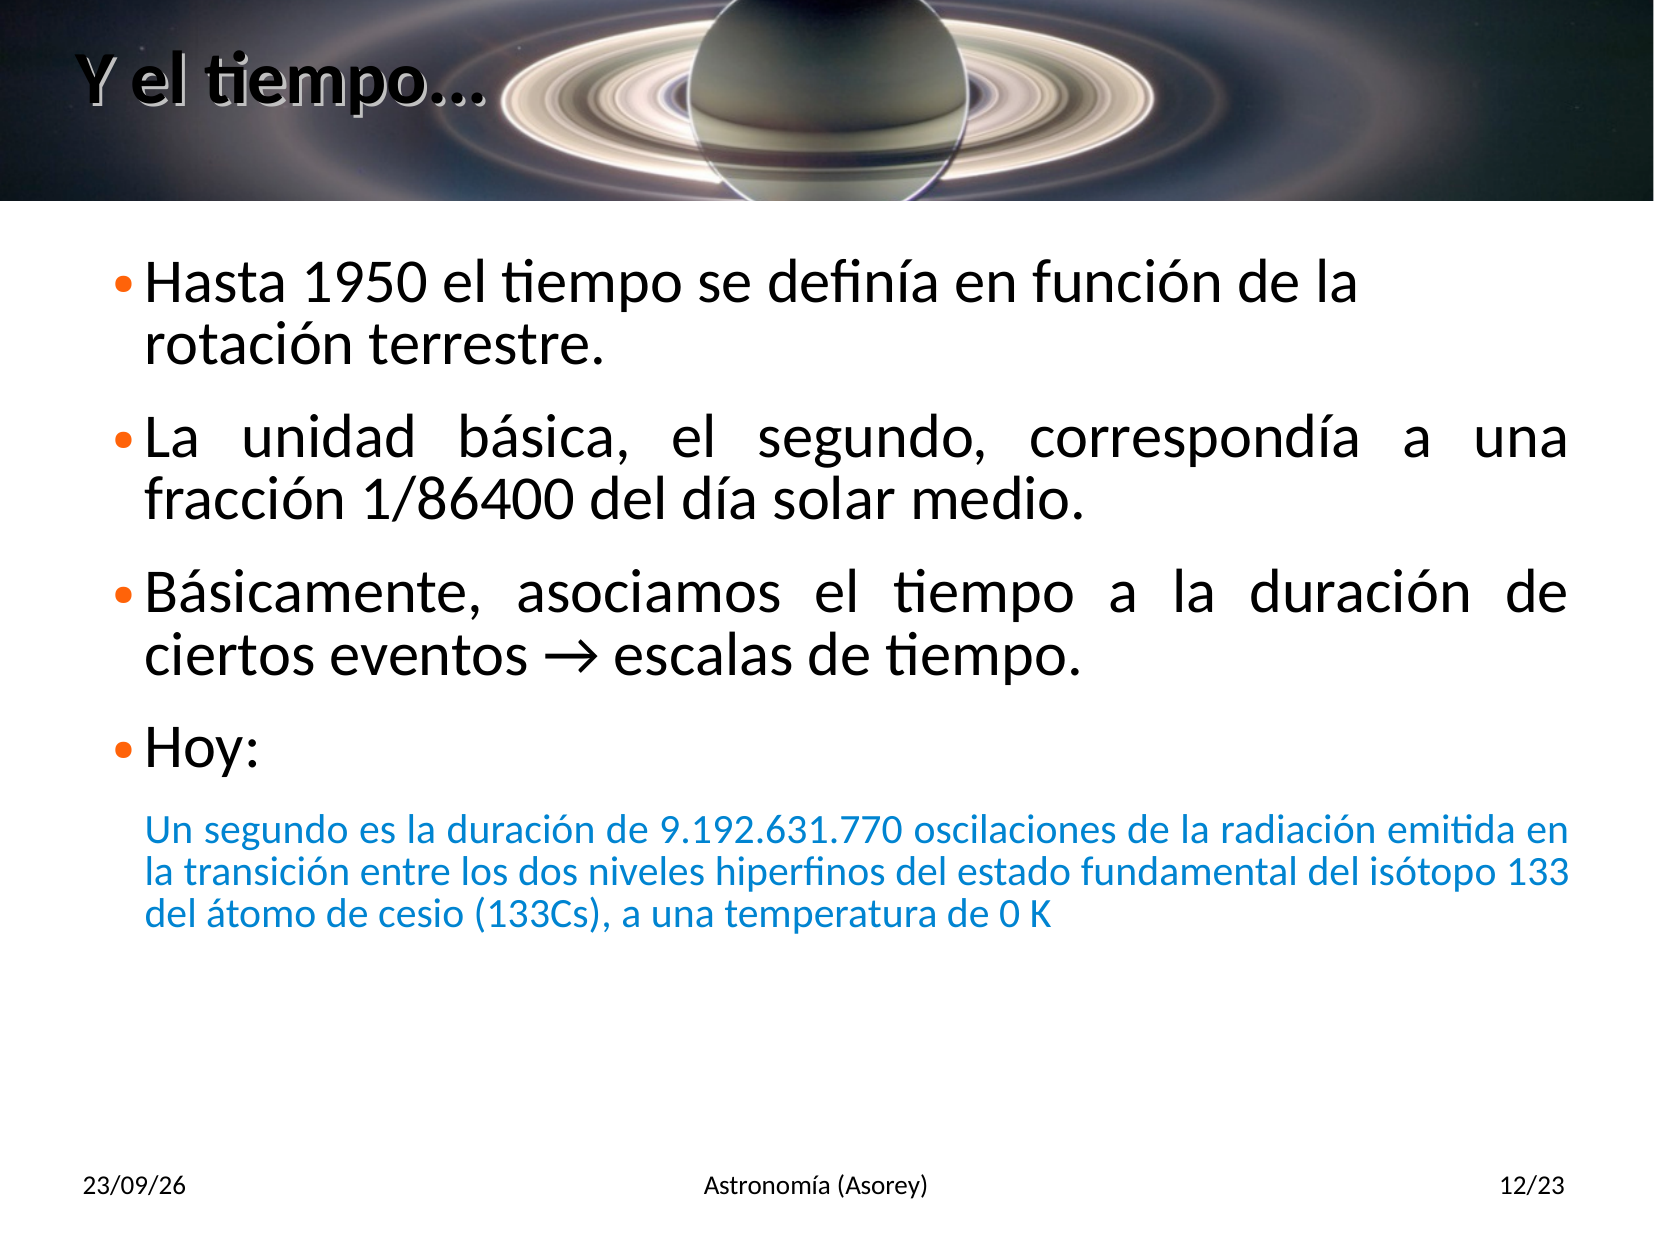

# Y el tiempo...
Hasta 1950 el tiempo se definía en función de la rotación terrestre.
La unidad básica, el segundo, correspondía a una fracción 1/86400 del día solar medio.
Básicamente, asociamos el tiempo a la duración de ciertos eventos → escalas de tiempo.
Hoy:
Un segundo es la duración de 9.192.631.770 oscilaciones de la radiación emitida en la transición entre los dos niveles hiperfinos del estado fundamental del isótopo 133 del átomo de cesio (133Cs), a una temperatura de 0 K
Astronomía (Asorey)
12